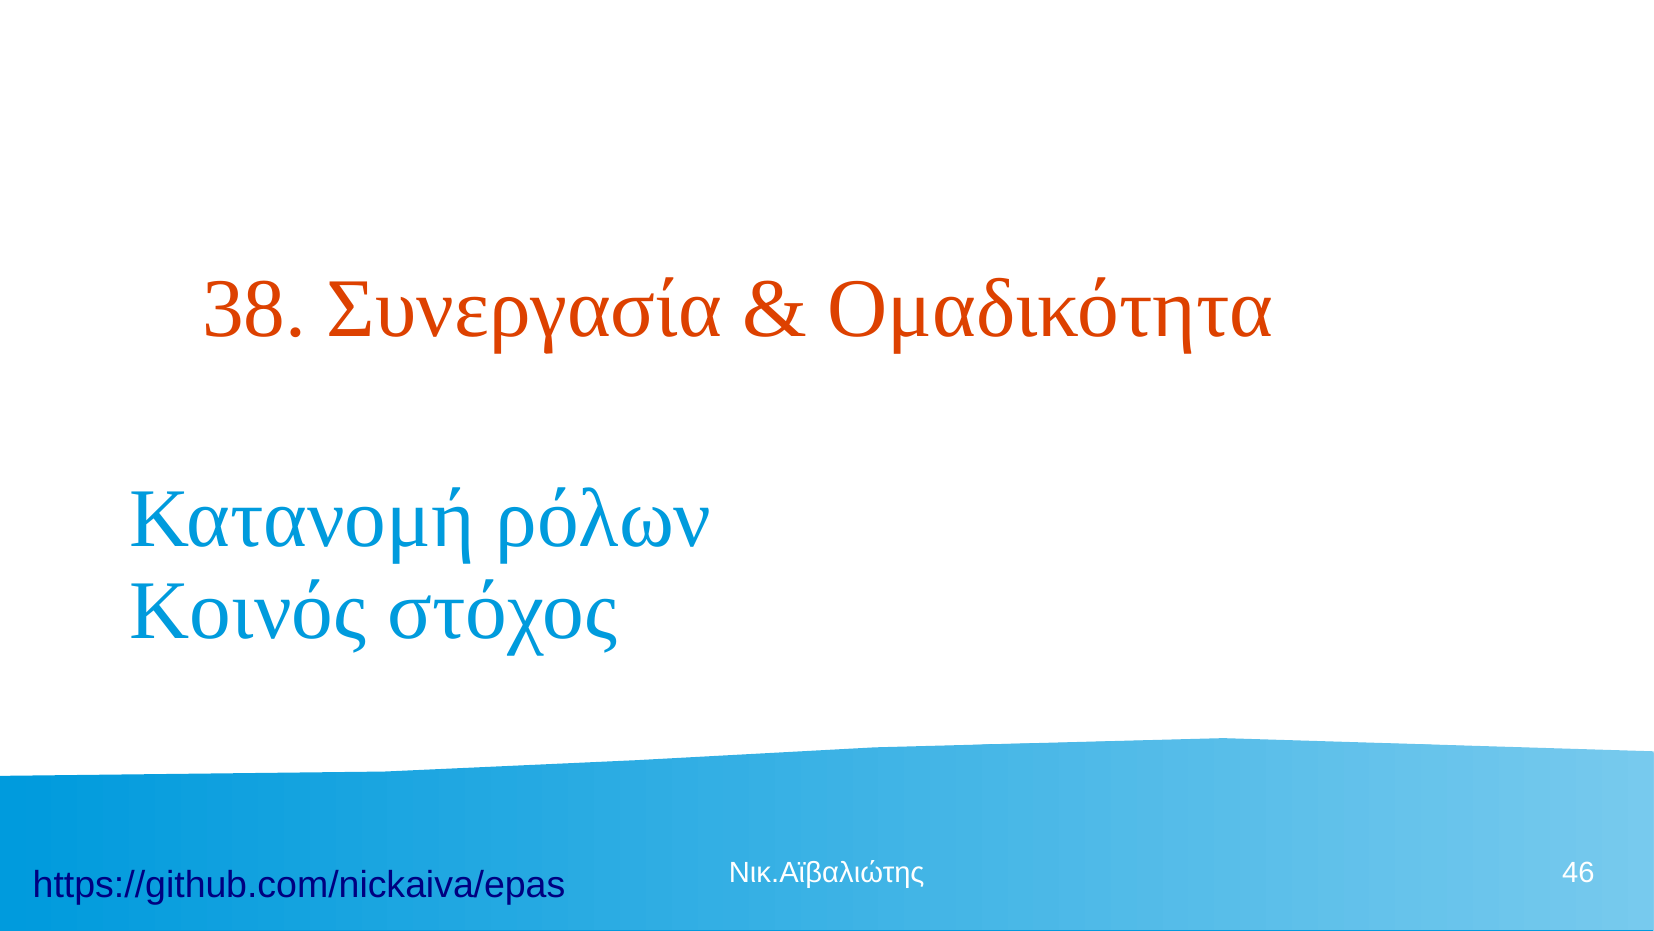

# 38. Συνεργασία & Ομαδικότητα
Κατανομή ρόλων
Κοινός στόχος
Νικ.Αϊβαλιώτης
46